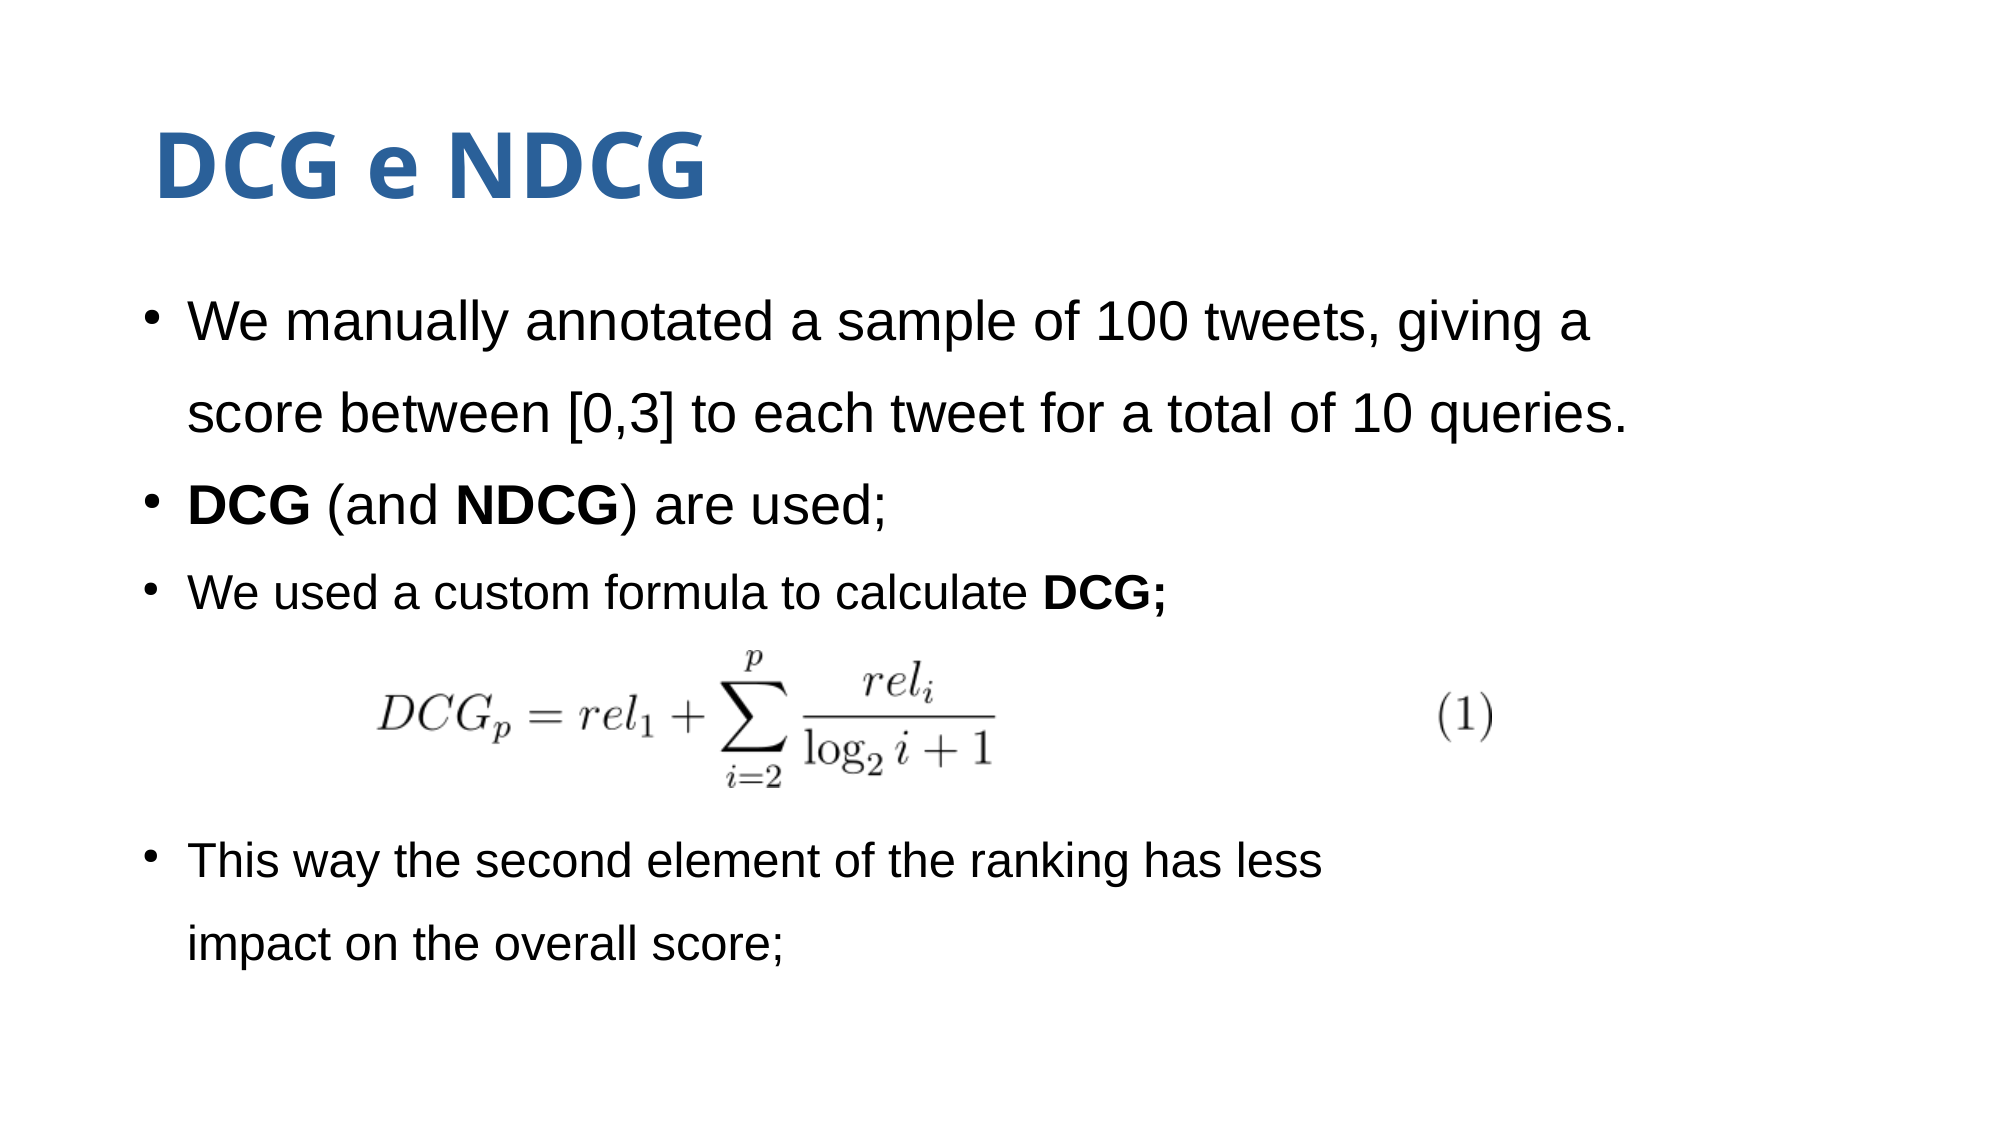

DCG e NDCG
# We manually annotated a sample of 100 tweets, giving a
score between [0,3] to each tweet for a total of 10 queries.
DCG (and NDCG) are used;
We used a custom formula to calculate DCG;
This way the second element of the ranking has less
impact on the overall score;